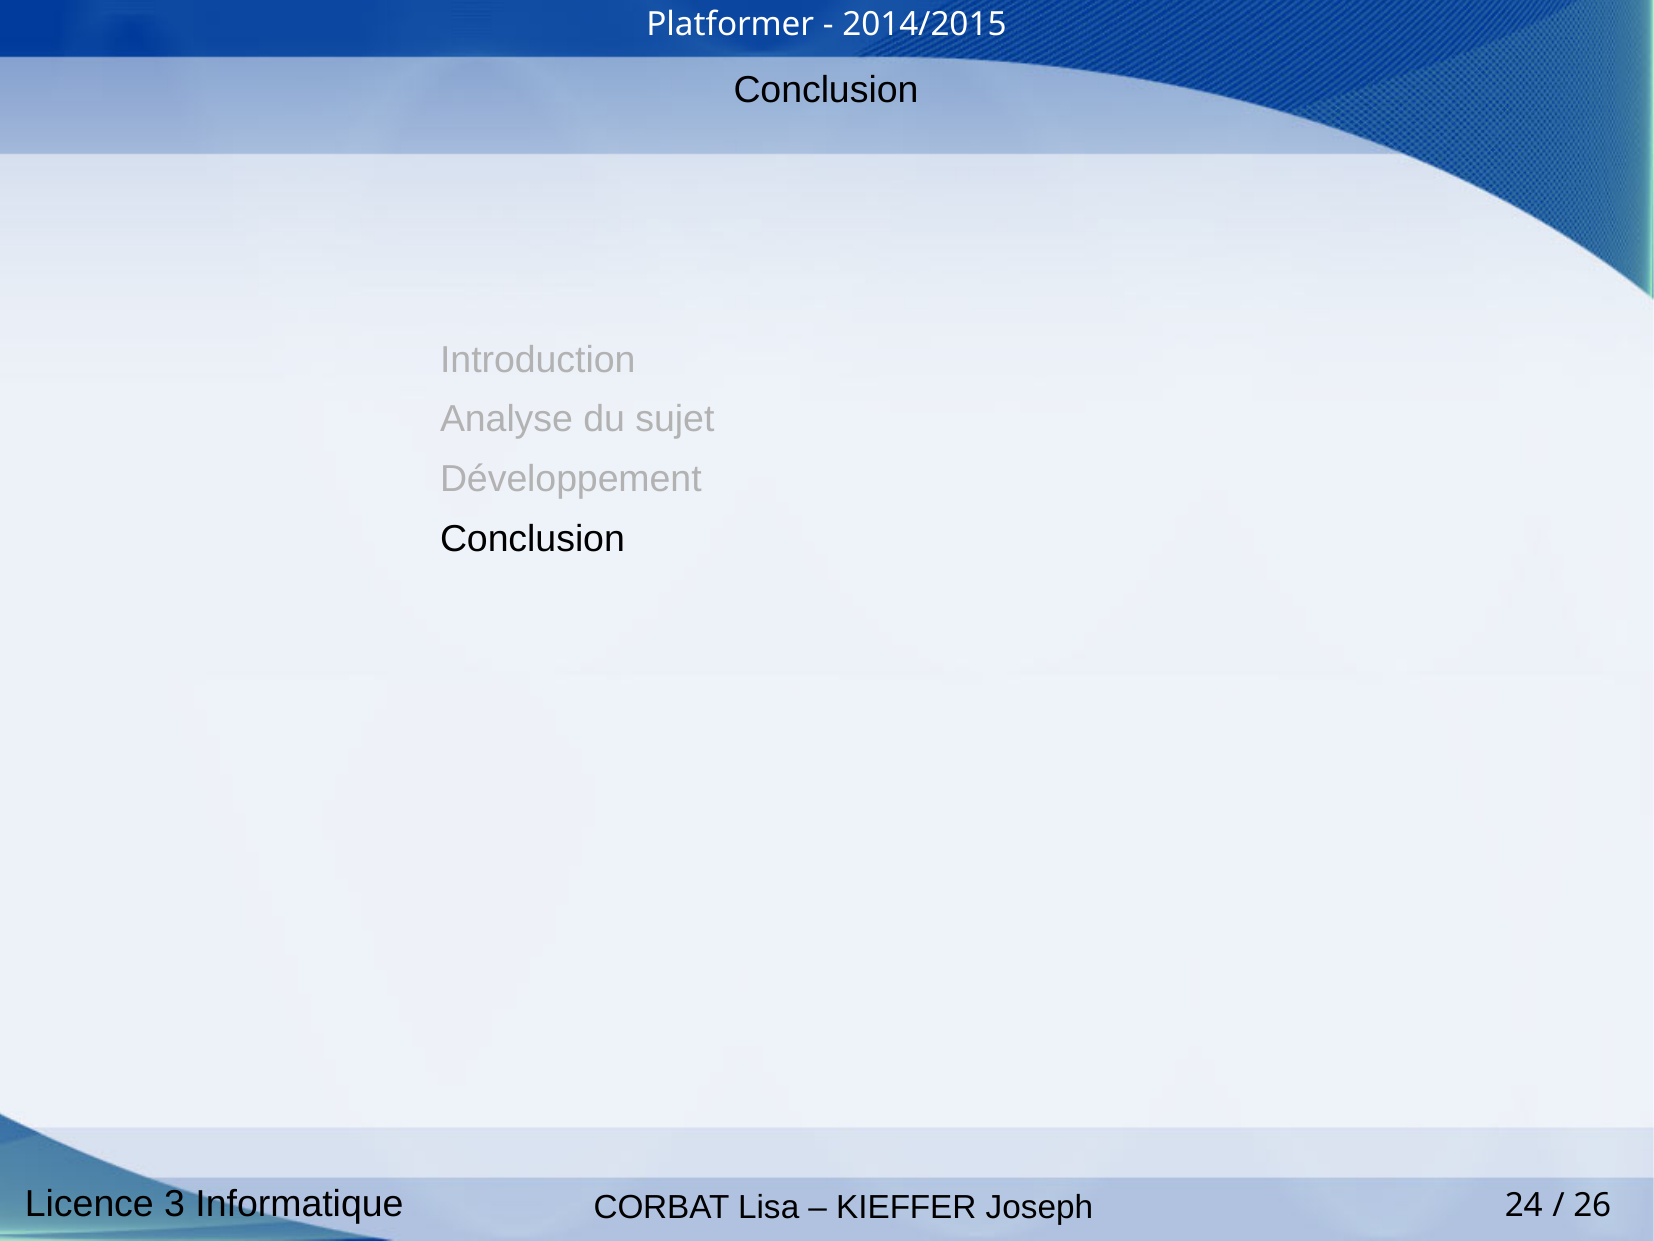

Platformer - 2014/2015
Conclusion
Introduction
Analyse du sujet
Développement
Conclusion
24